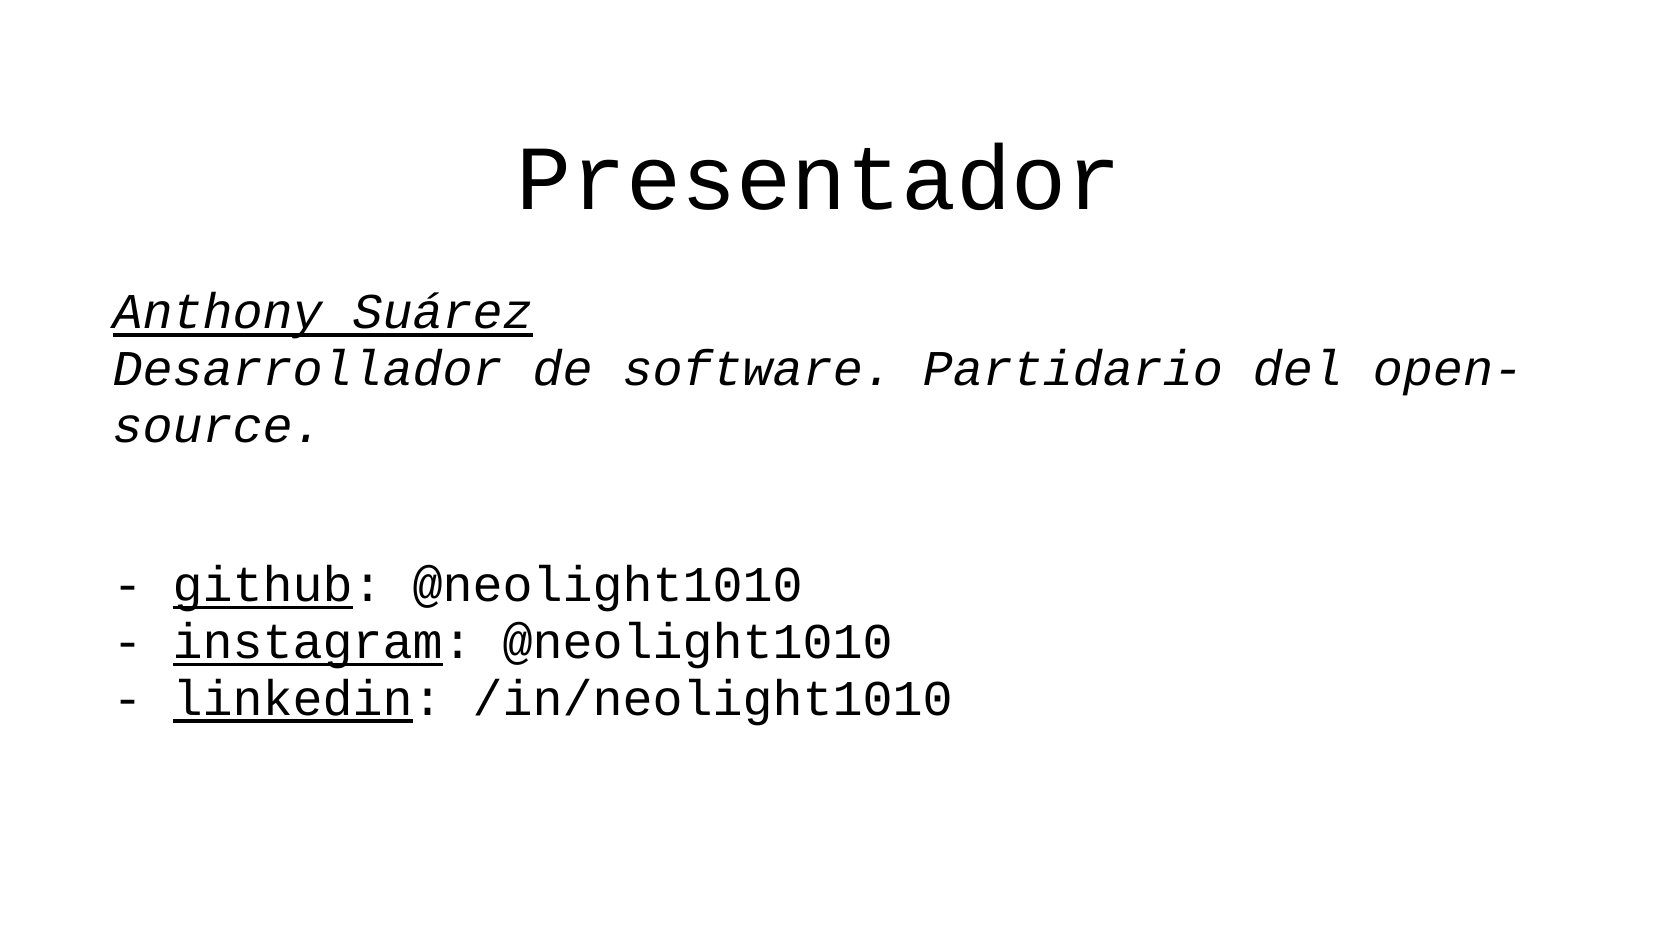

# Presentador
Anthony Suárez
Desarrollador de software. Partidario del open-source.
- github: @neolight1010
- instagram: @neolight1010
- linkedin: /in/neolight1010